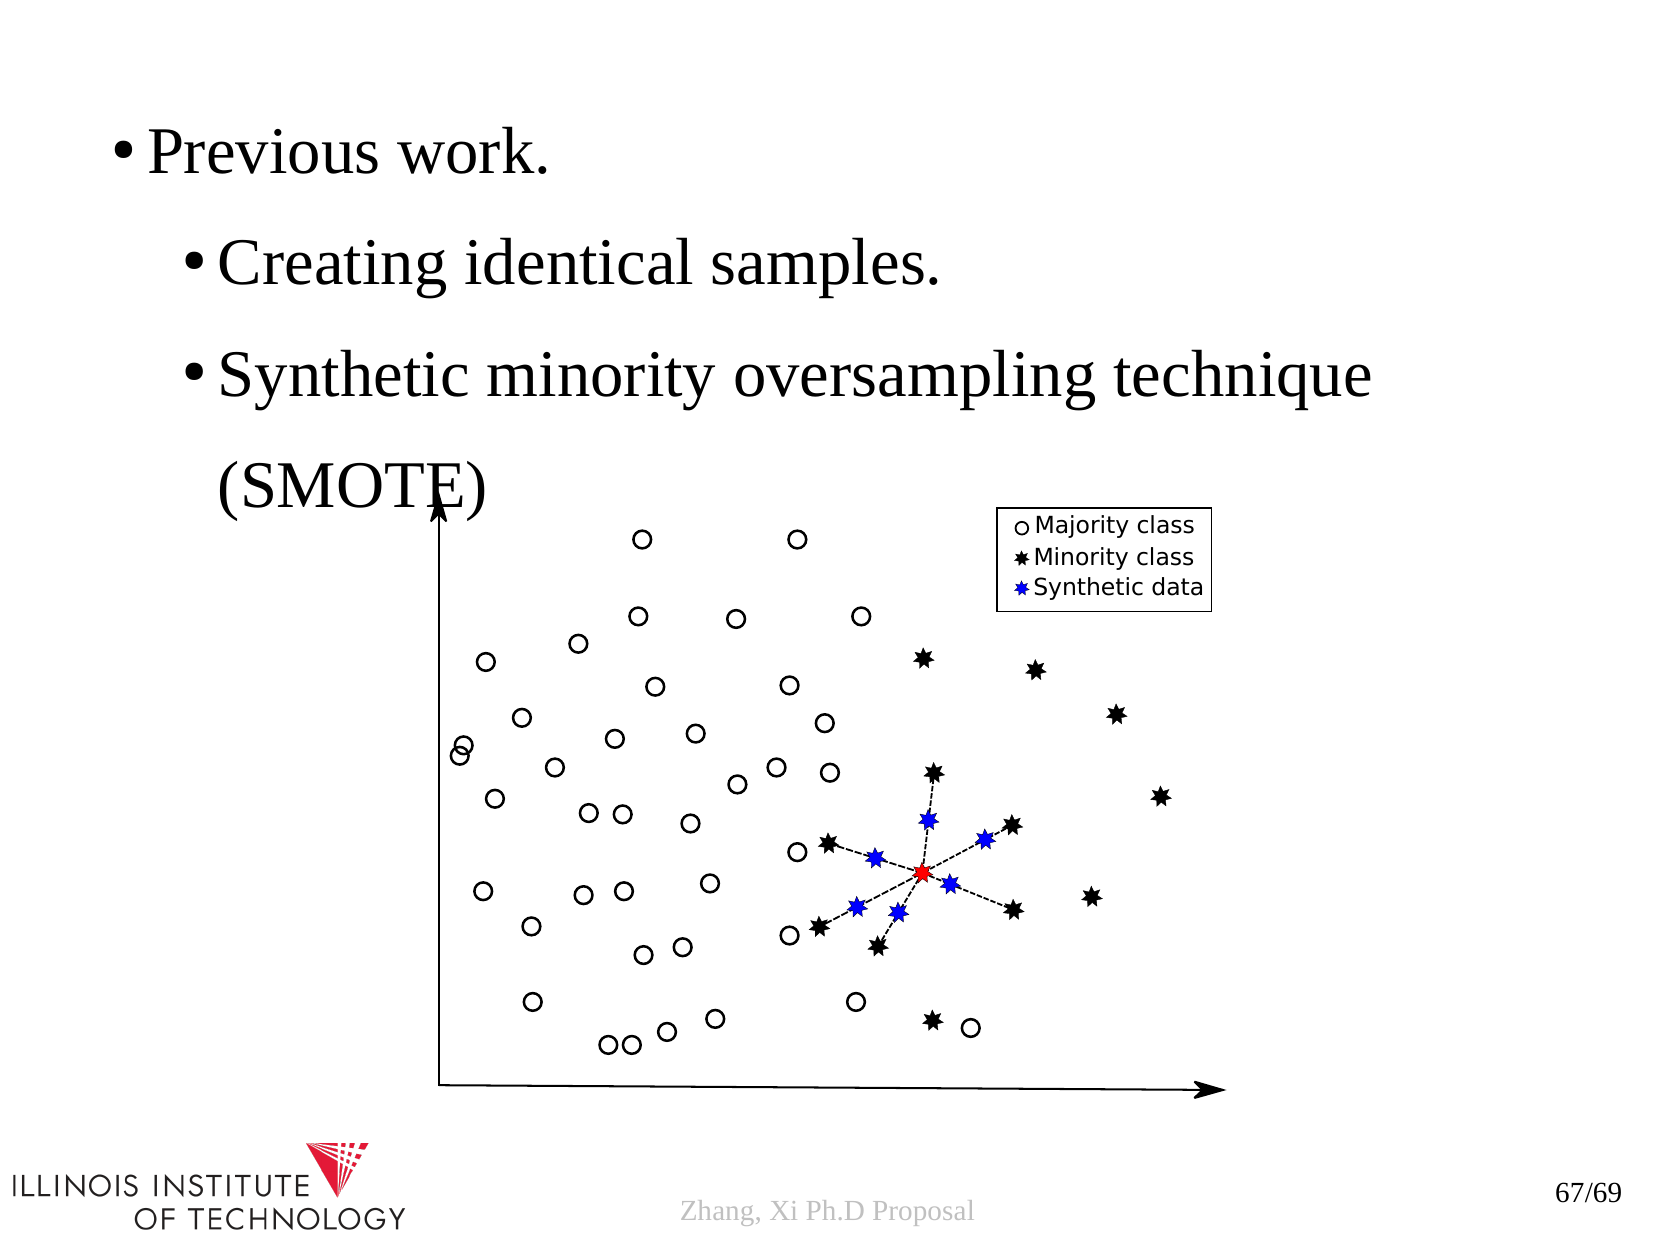

Previous work.
Creating identical samples.
Synthetic minority oversampling technique (SMOTE)
67
Zhang, Xi Ph.D Proposal